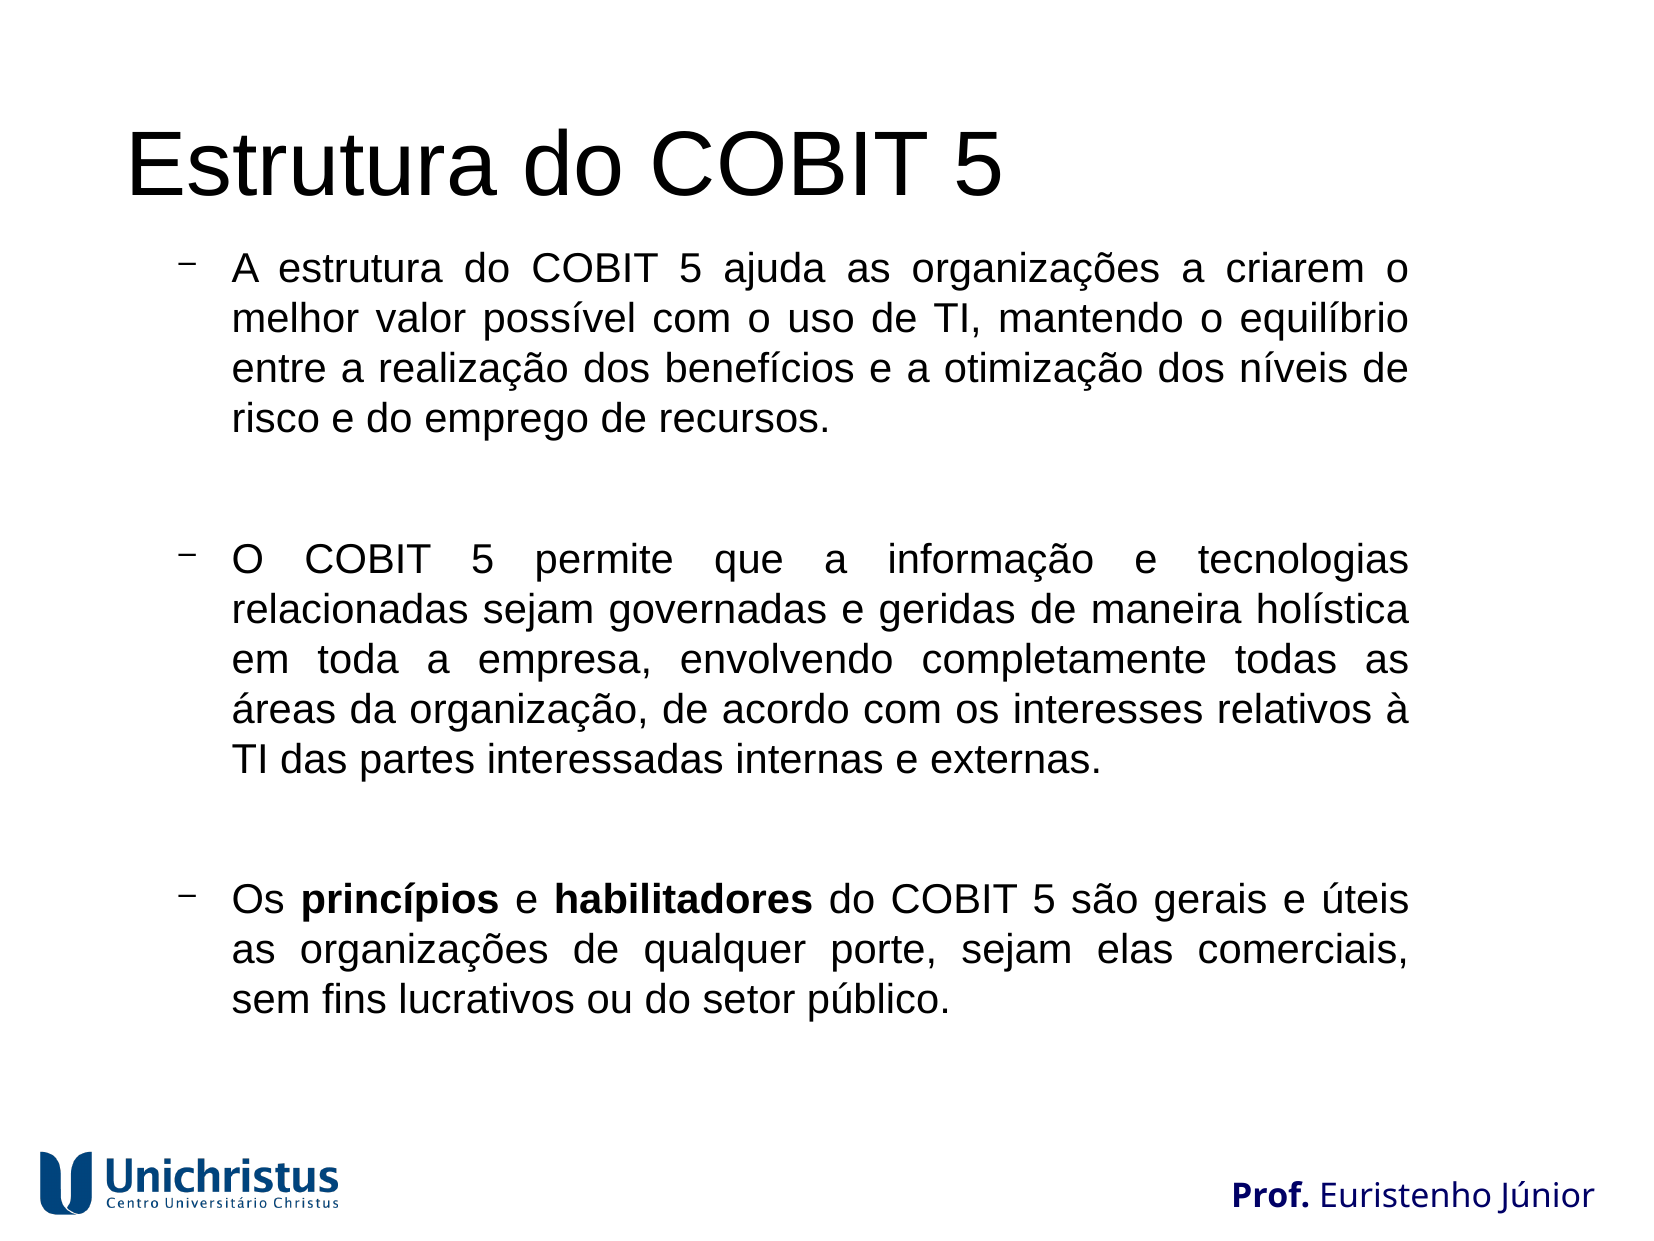

# Estrutura do COBIT 5
A estrutura do COBIT 5 ajuda as organizações a criarem o melhor valor possível com o uso de TI, mantendo o equilíbrio entre a realização dos benefícios e a otimização dos níveis de risco e do emprego de recursos.
O COBIT 5 permite que a informação e tecnologias relacionadas sejam governadas e geridas de maneira holística em toda a empresa, envolvendo completamente todas as áreas da organização, de acordo com os interesses relativos à TI das partes interessadas internas e externas.
Os princípios e habilitadores do COBIT 5 são gerais e úteis as organizações de qualquer porte, sejam elas comerciais, sem fins lucrativos ou do setor público.
Prof. Euristenho Júnior